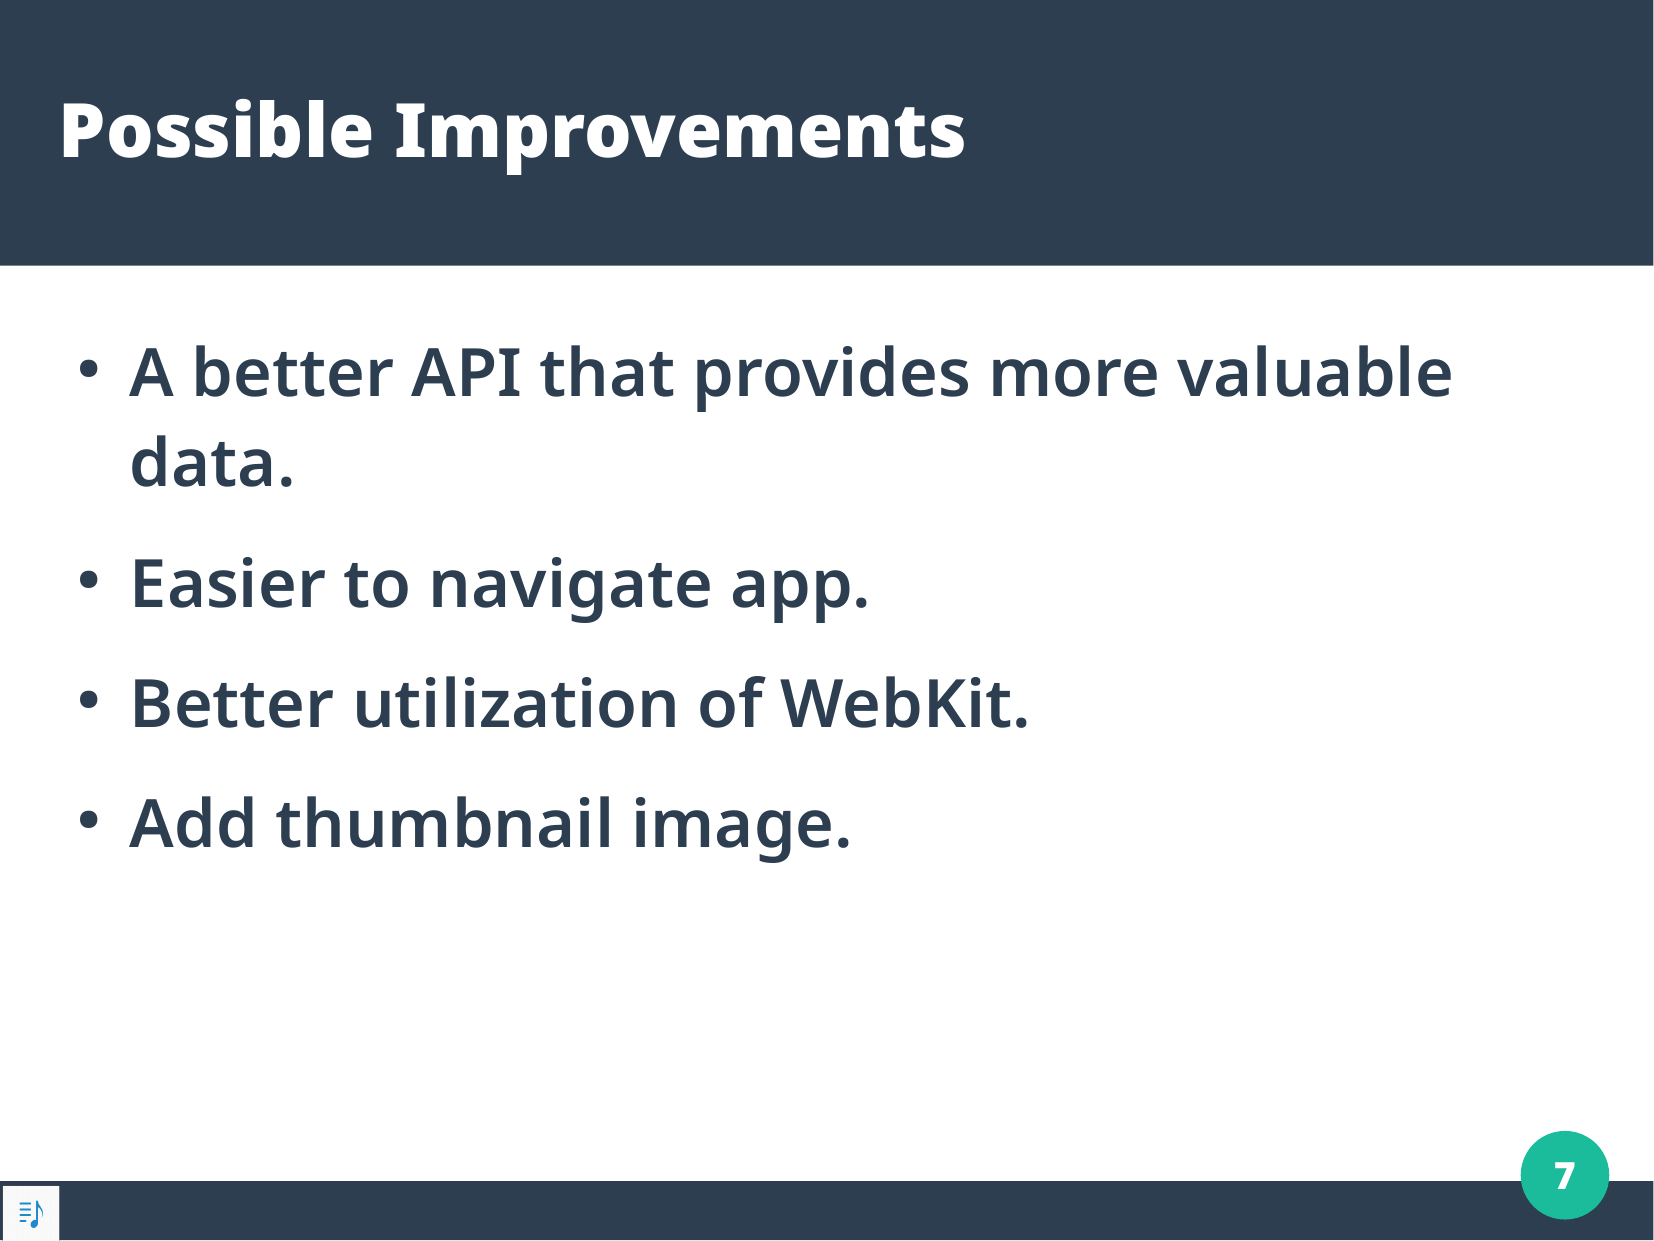

# Possible Improvements
A better API that provides more valuable data.
Easier to navigate app.
Better utilization of WebKit.
Add thumbnail image.
7